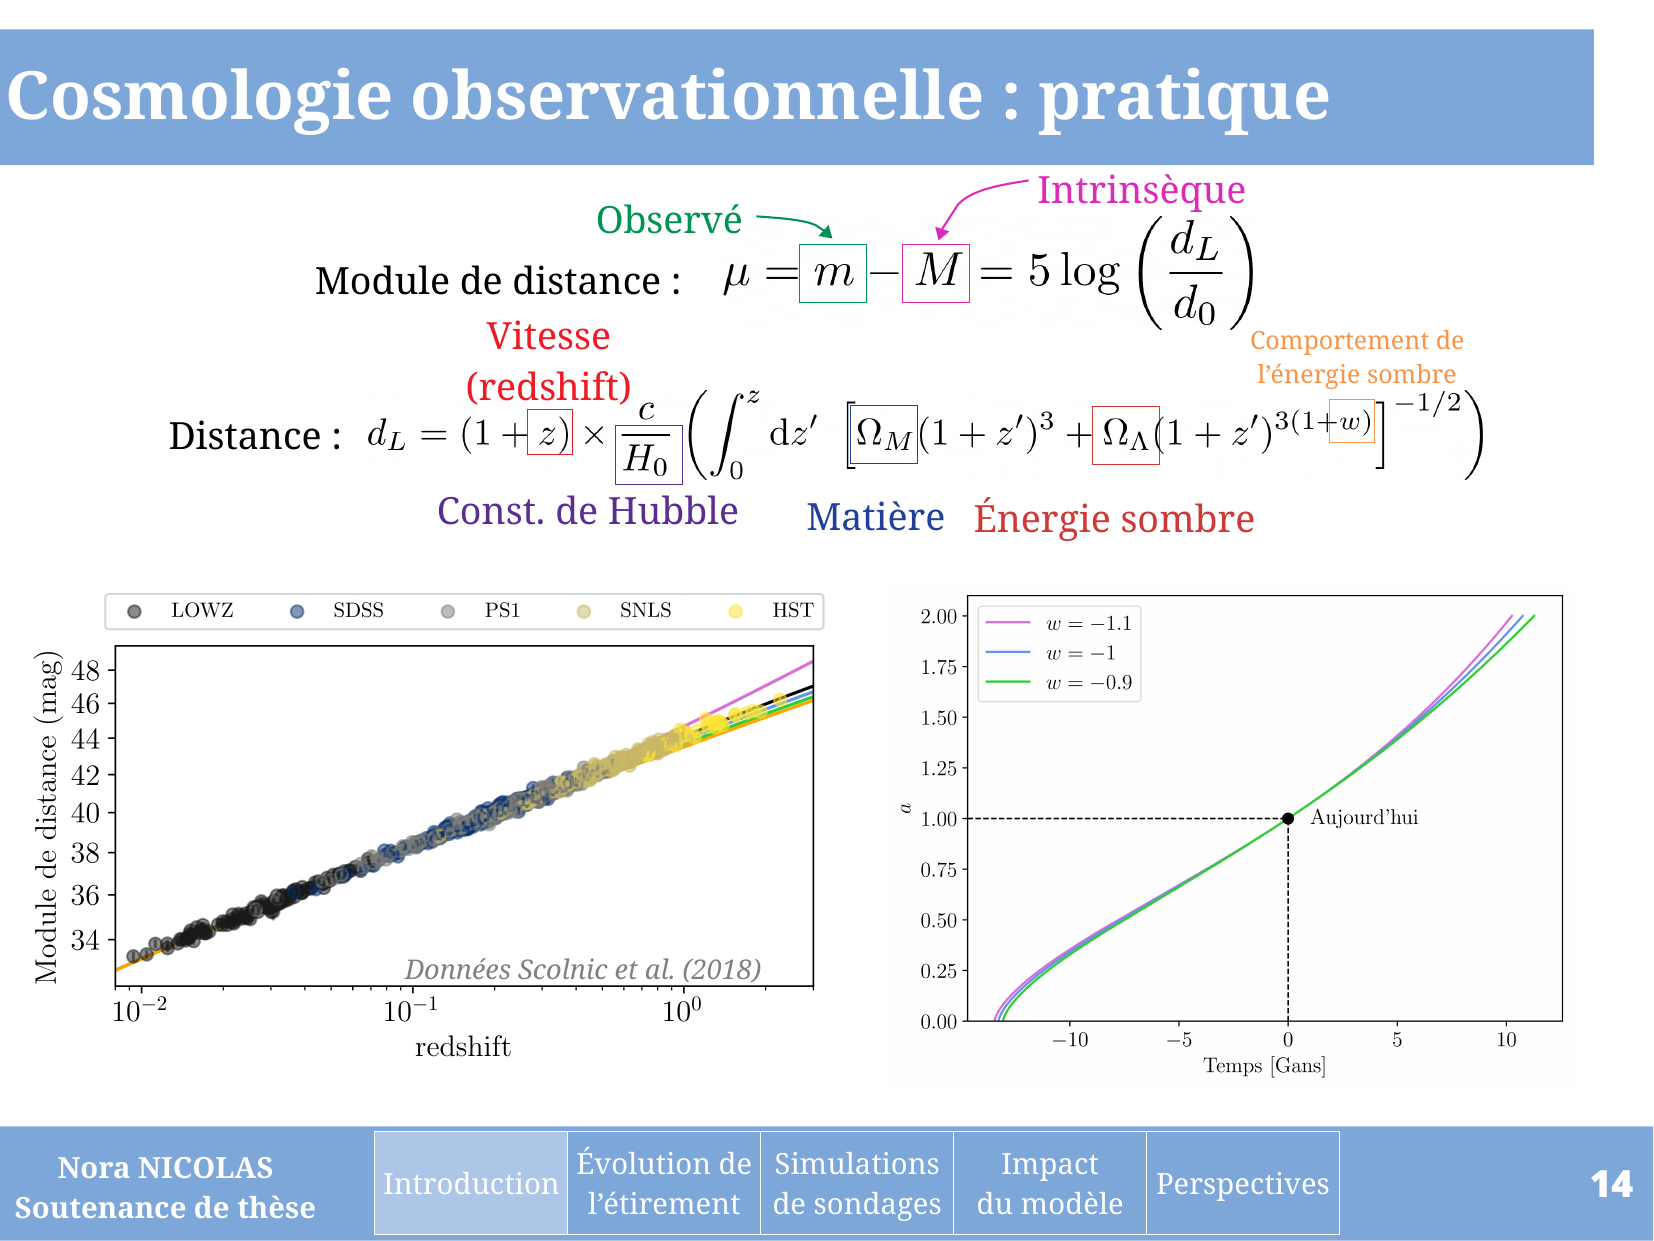

# Cosmologie observationnelle : pratique
Intrinsèque
Observé
Module de distance :
Vitesse (redshift)
Comportement de l’énergie sombre
Distance :
Const. de Hubble
Matière
Énergie sombre
Données Scolnic et al. (2018)
14
Introduction
Évolution de
l’étirement
Simulations
de sondages
Impact
du modèle
Perspectives